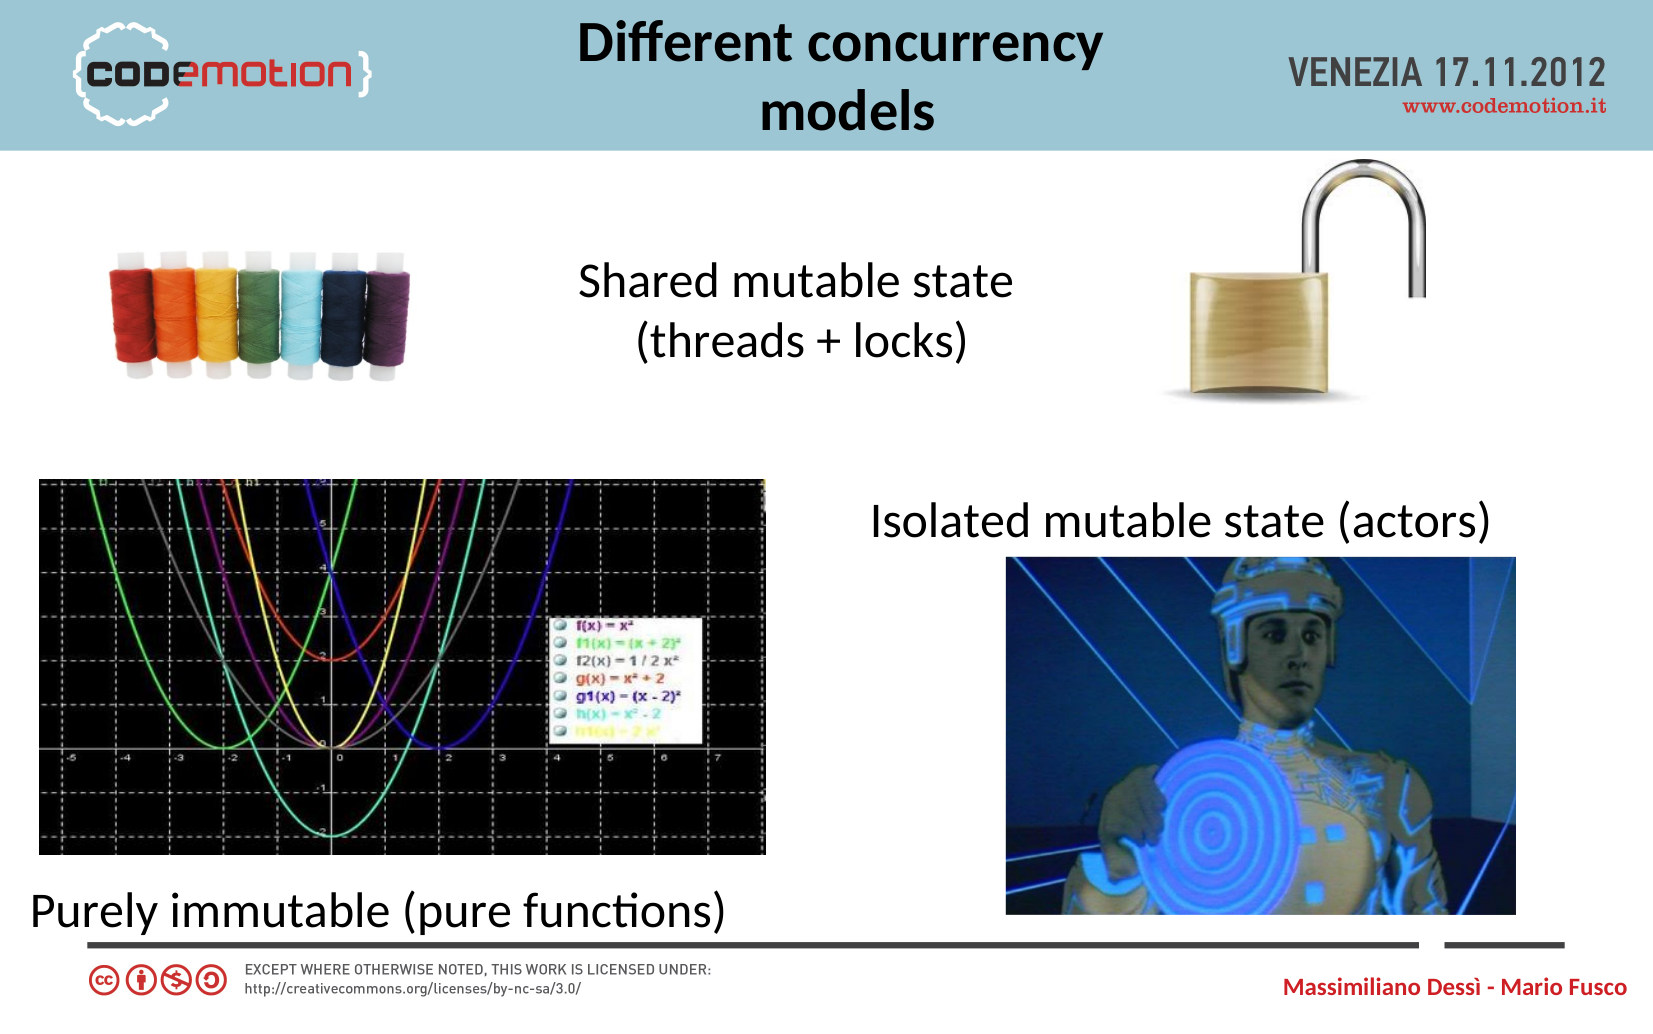

Different concurrency
models
Shared mutable state
 (threads + locks)
Isolated mutable state (actors)
Purely immutable (pure functions)